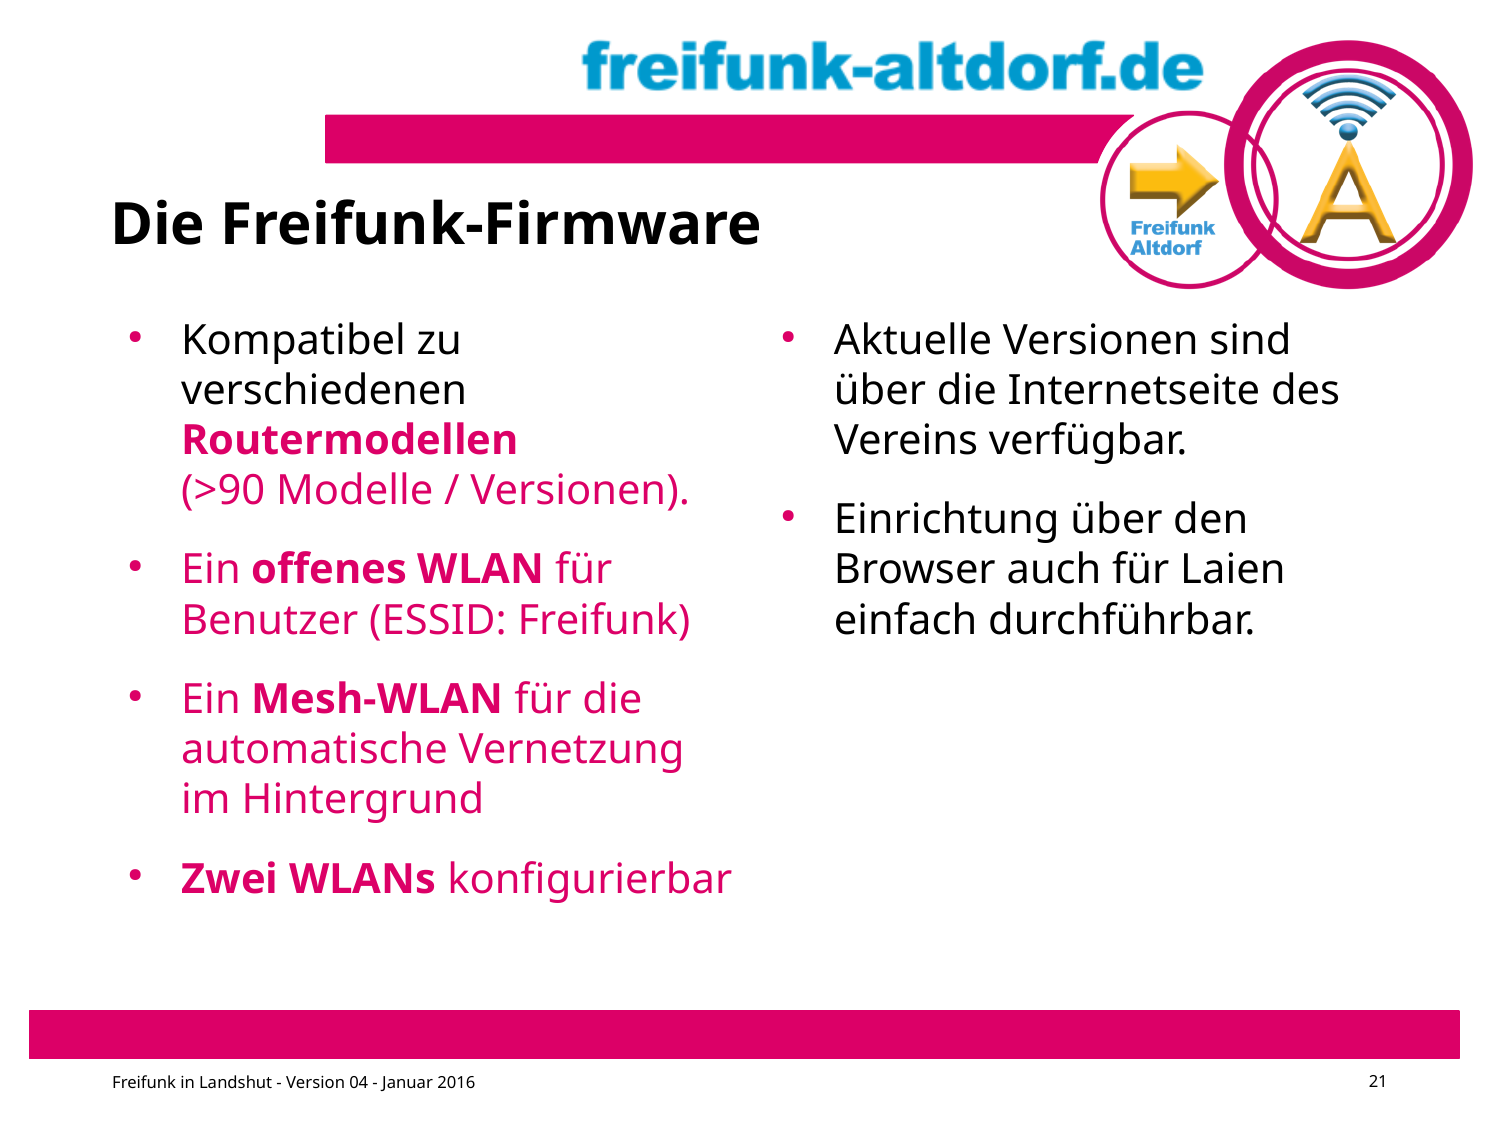

Die Freifunk-Firmware
# Kompatibel zu verschiedenen Routermodellen (>90 Modelle / Versionen).
Ein offenes WLAN für Benutzer (ESSID: Freifunk)
Ein Mesh-WLAN für die automatische Vernetzung im Hintergrund
Zwei WLANs konfigurierbar
Aktuelle Versionen sind über die Internetseite des Vereins verfügbar.
Einrichtung über den Browser auch für Laien einfach durchführbar.
Freifunk in Landshut - Version 04 - Januar 2016